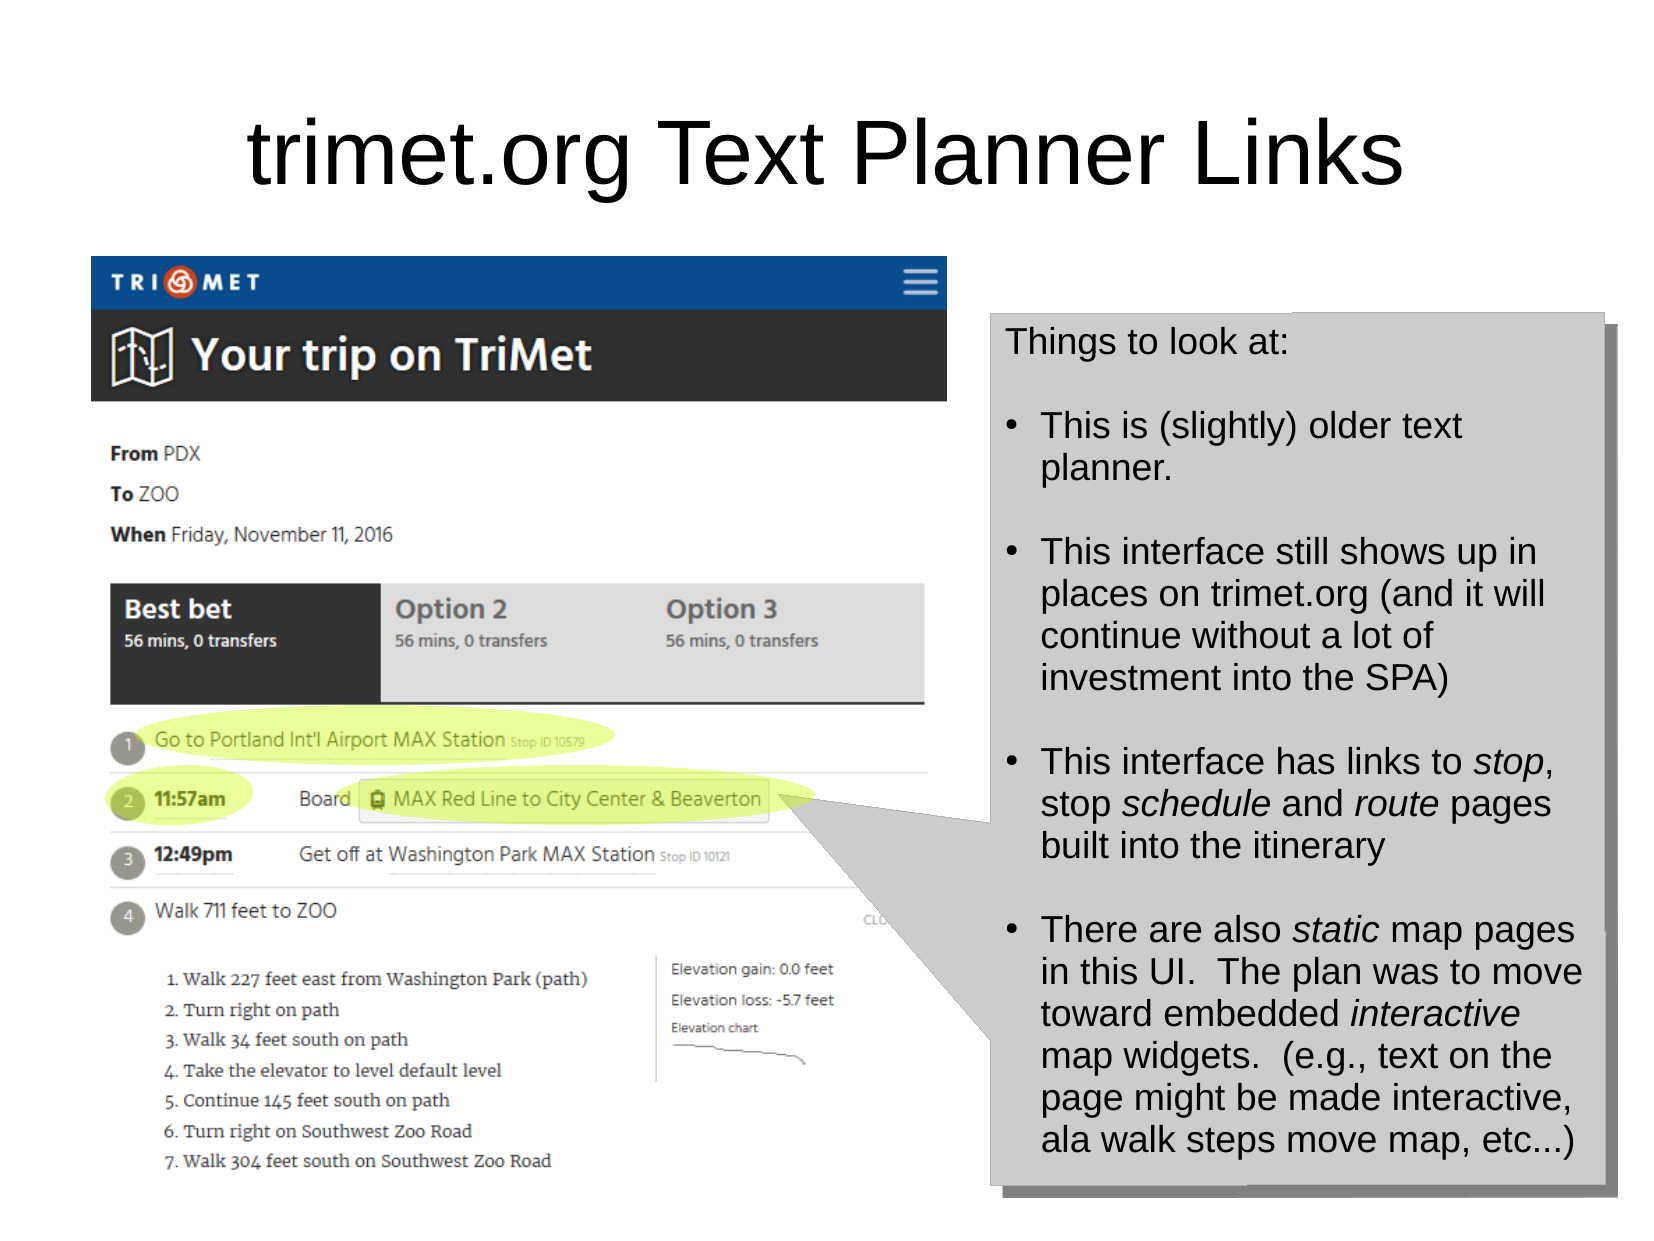

# trimet.org Text Planner Links
Things to look at:
This is (slightly) older text planner.
This interface still shows up in places on trimet.org (and it will continue without a lot of investment into the SPA)
This interface has links to stop, stop schedule and route pages built into the itinerary
There are also static map pages in this UI. The plan was to move toward embedded interactive map widgets. (e.g., text on the page might be made interactive, ala walk steps move map, etc...)